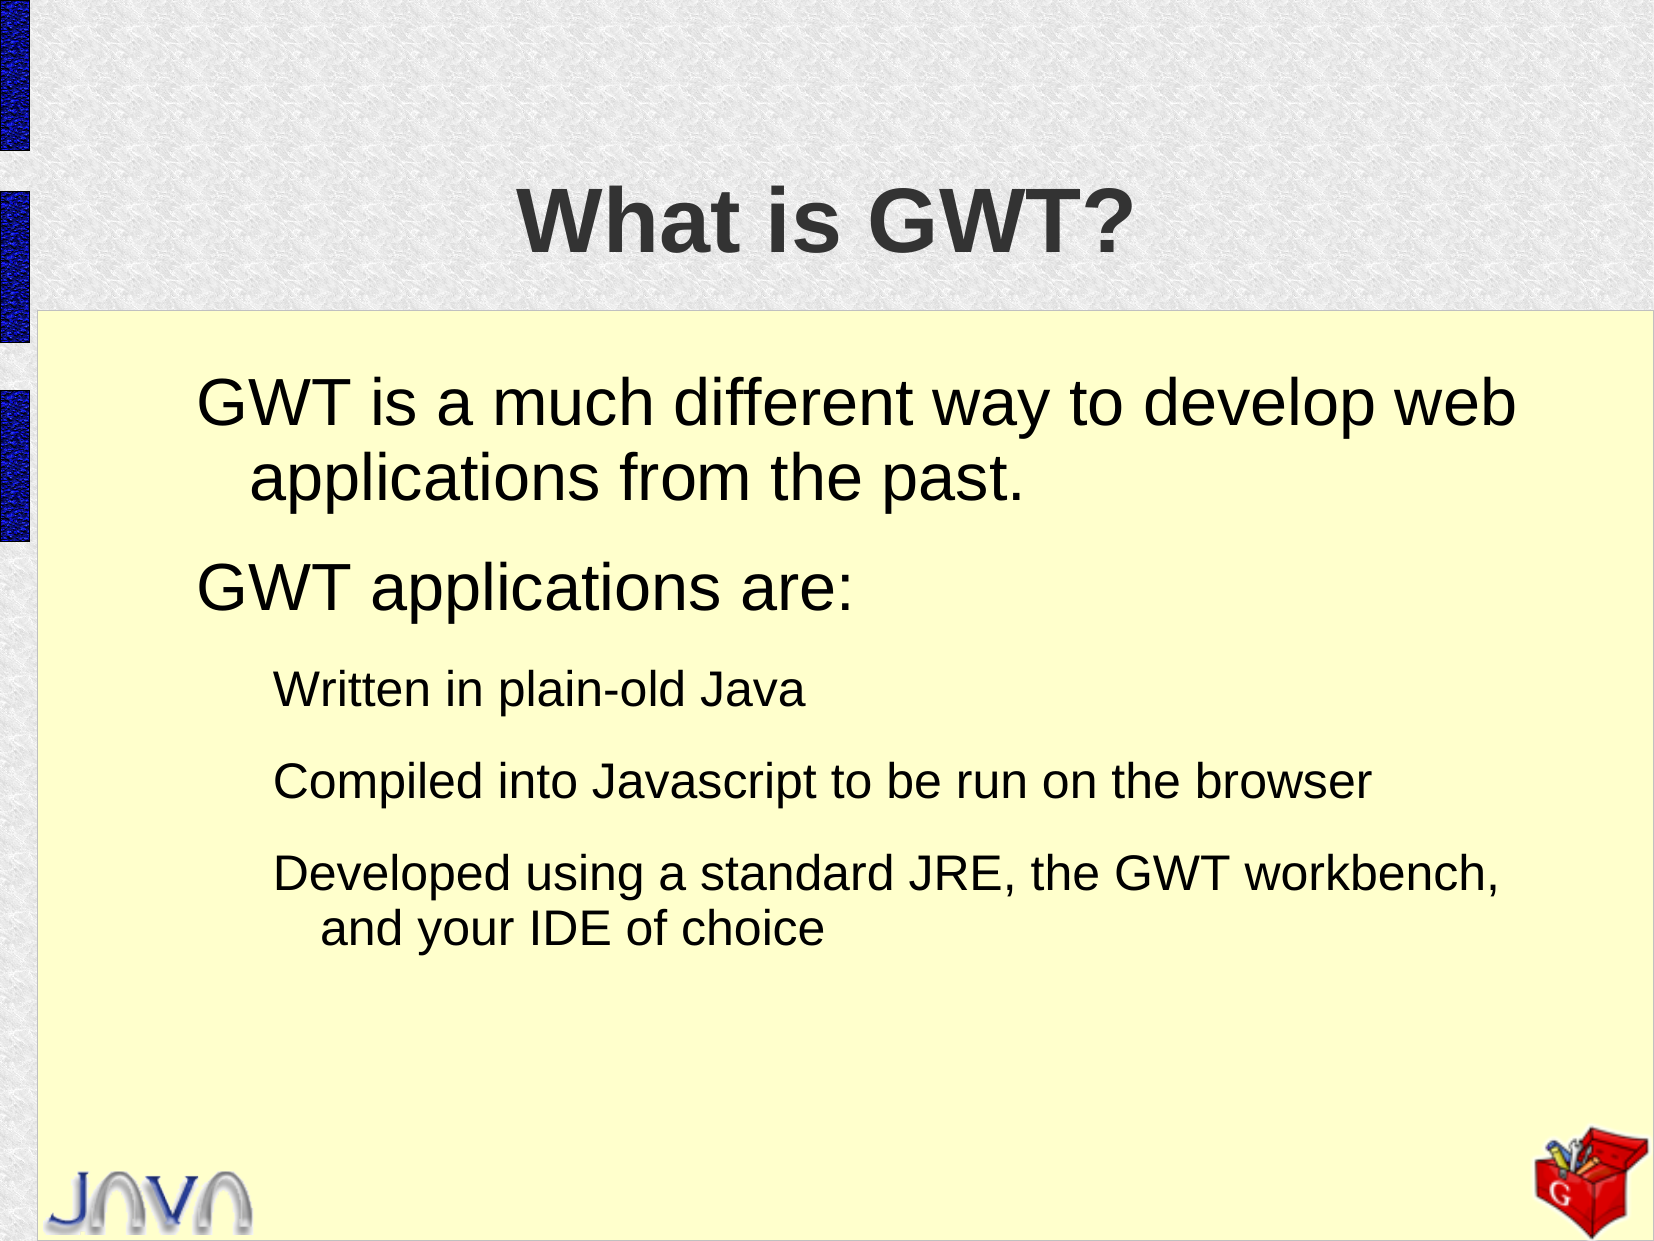

# What is GWT?
GWT is a much different way to develop web applications from the past.
GWT applications are:
Written in plain-old Java
Compiled into Javascript to be run on the browser
Developed using a standard JRE, the GWT workbench, and your IDE of choice